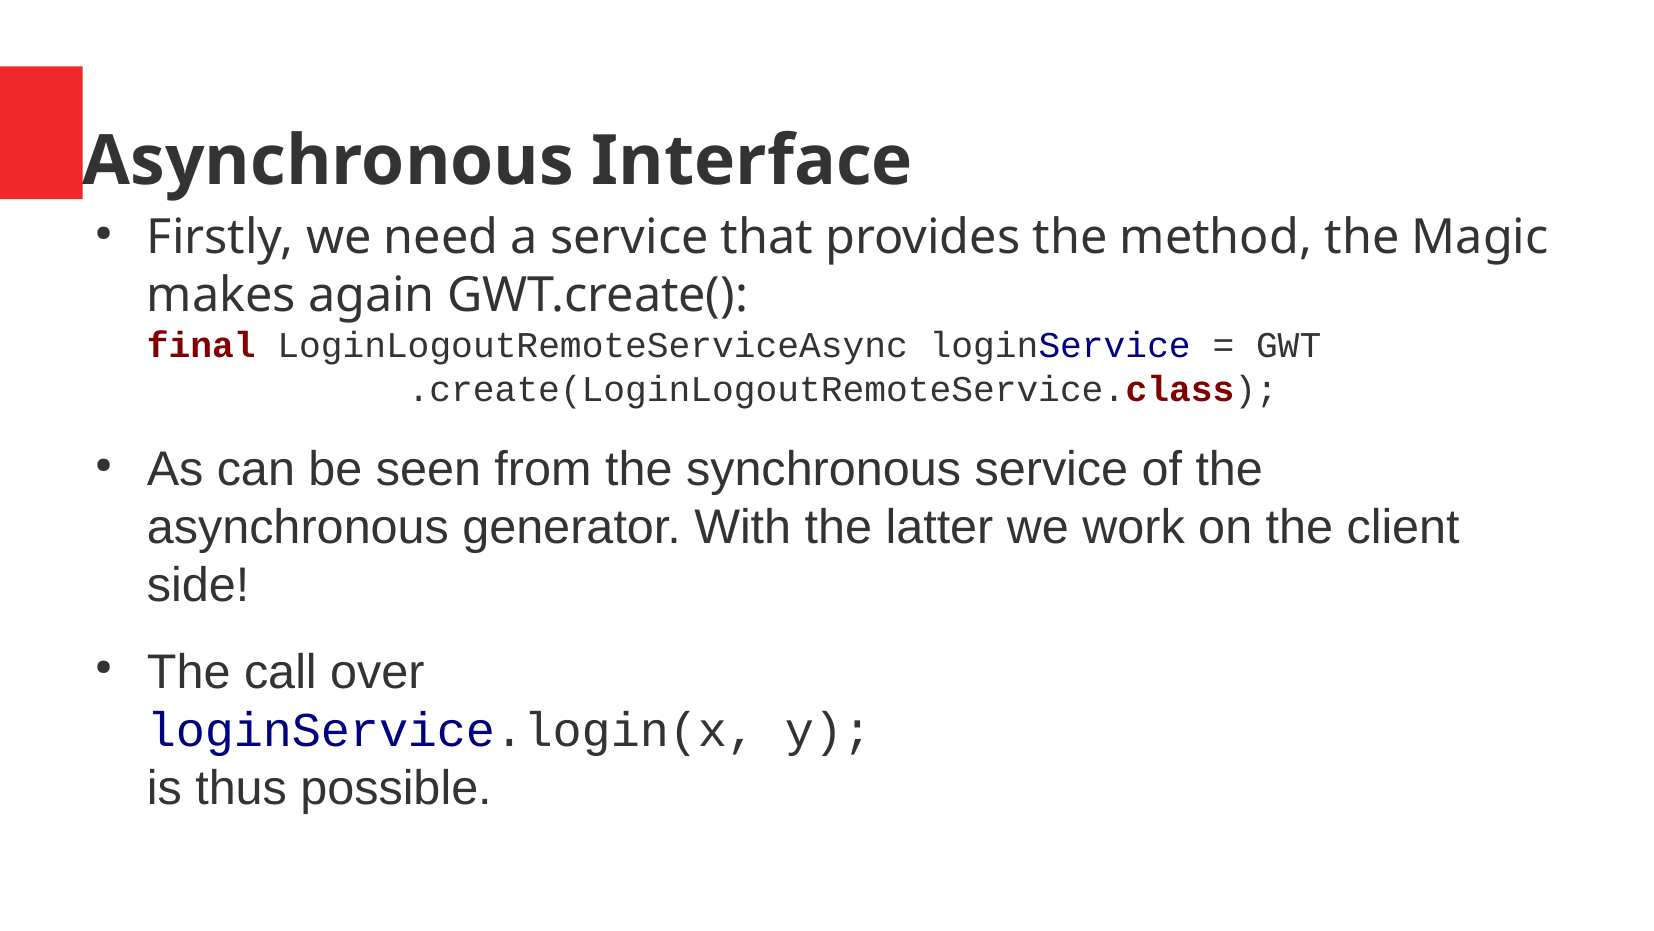

# Asynchronous Interface
Firstly, we need a service that provides the method, the Magic makes again GWT.create():
final LoginLogoutRemoteServiceAsync loginService = GWT
 .create(LoginLogoutRemoteService.class);
As can be seen from the synchronous service of the asynchronous generator. With the latter we work on the client side!
The call over
loginService.login(x, y);
is thus possible.